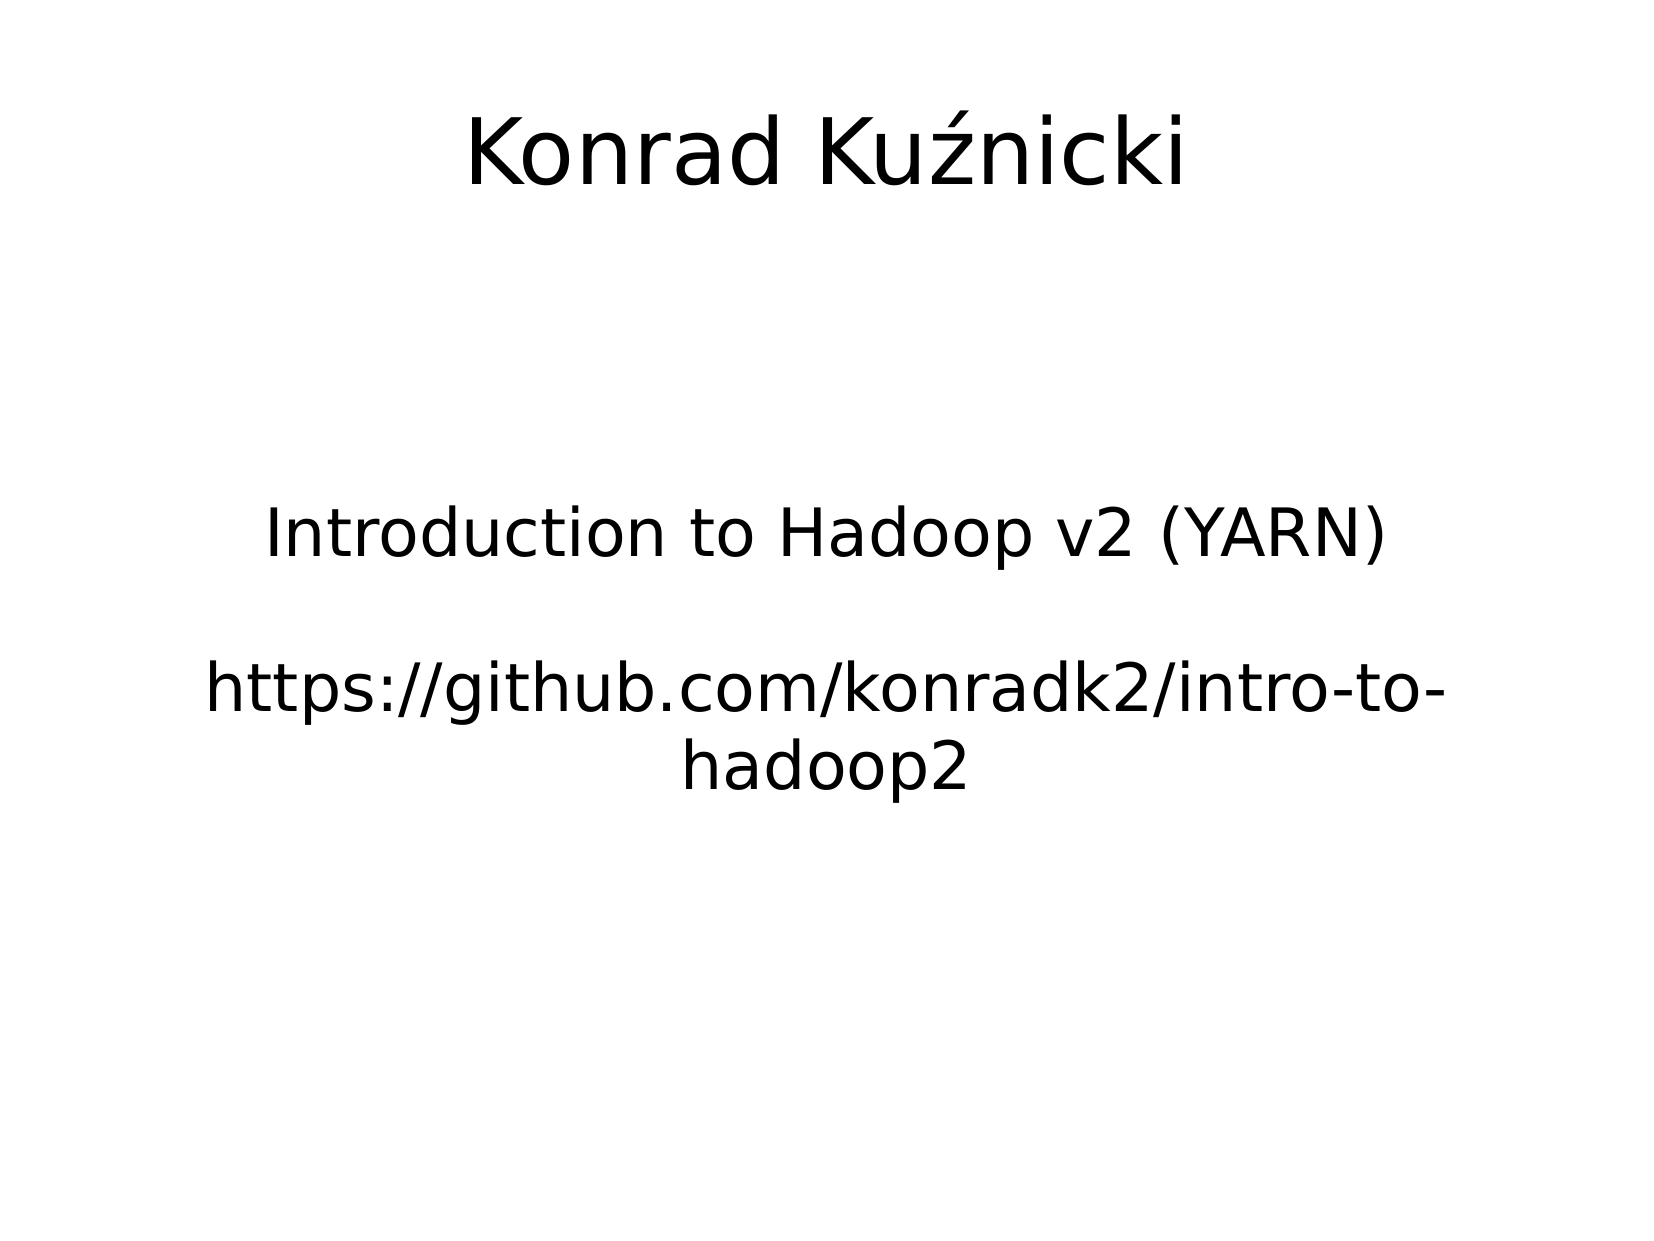

# Konrad Kuźnicki
Introduction to Hadoop v2 (YARN)
https://github.com/konradk2/intro-to-hadoop2